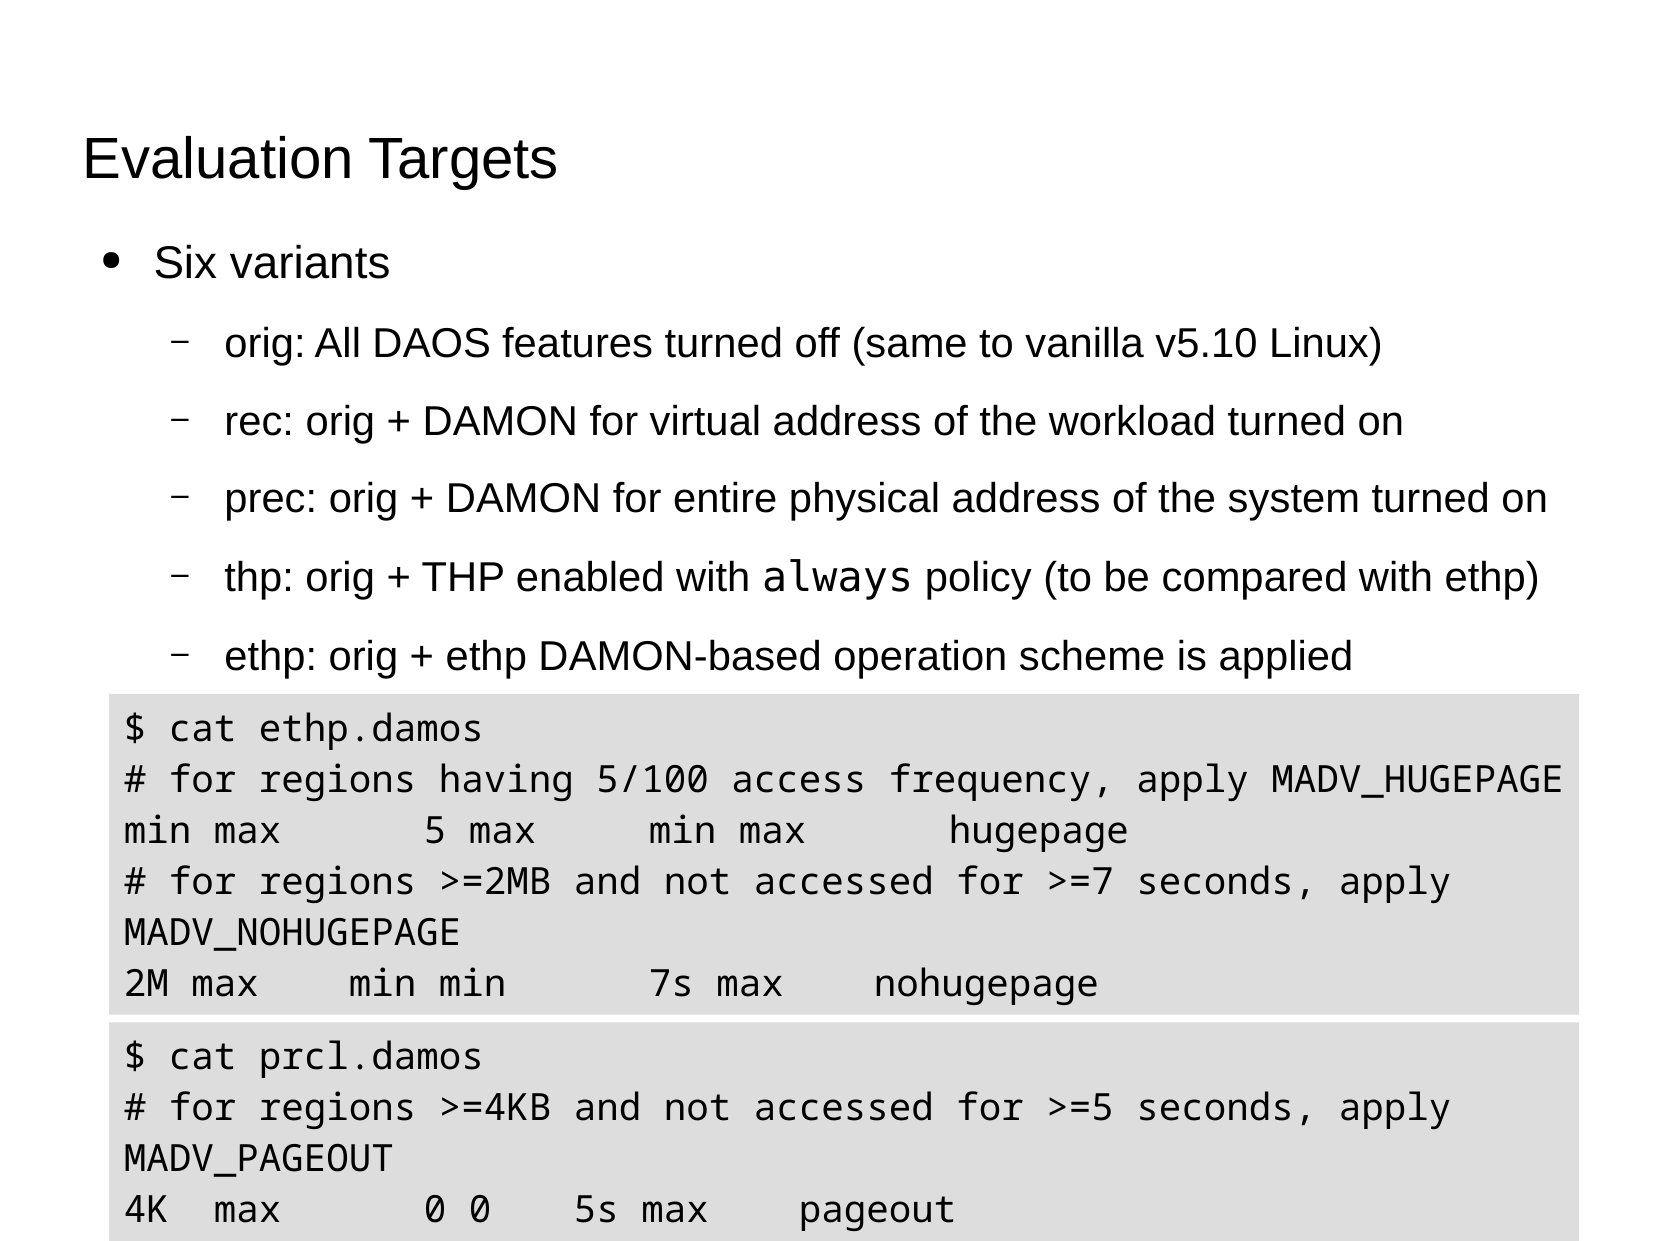

# Evaluation Targets
Six variants
orig: All DAOS features turned off (same to vanilla v5.10 Linux)
rec: orig + DAMON for virtual address of the workload turned on
prec: orig + DAMON for entire physical address of the system turned on
thp: orig + THP enabled with always policy (to be compared with ethp)
ethp: orig + ethp DAMON-based operation scheme is applied
prcl: orig + prcl DAMON-based operation scheme is applied
$ cat ethp.damos
# for regions having 5/100 access frequency, apply MADV_HUGEPAGE
min max		5 max		min max		hugepage
# for regions >=2MB and not accessed for >=7 seconds, apply MADV_NOHUGEPAGE
2M max		min min		7s max		nohugepage
$ cat prcl.damos
# for regions >=4KB and not accessed for >=5 seconds, apply MADV_PAGEOUT
4K max		0 0		5s max		pageout